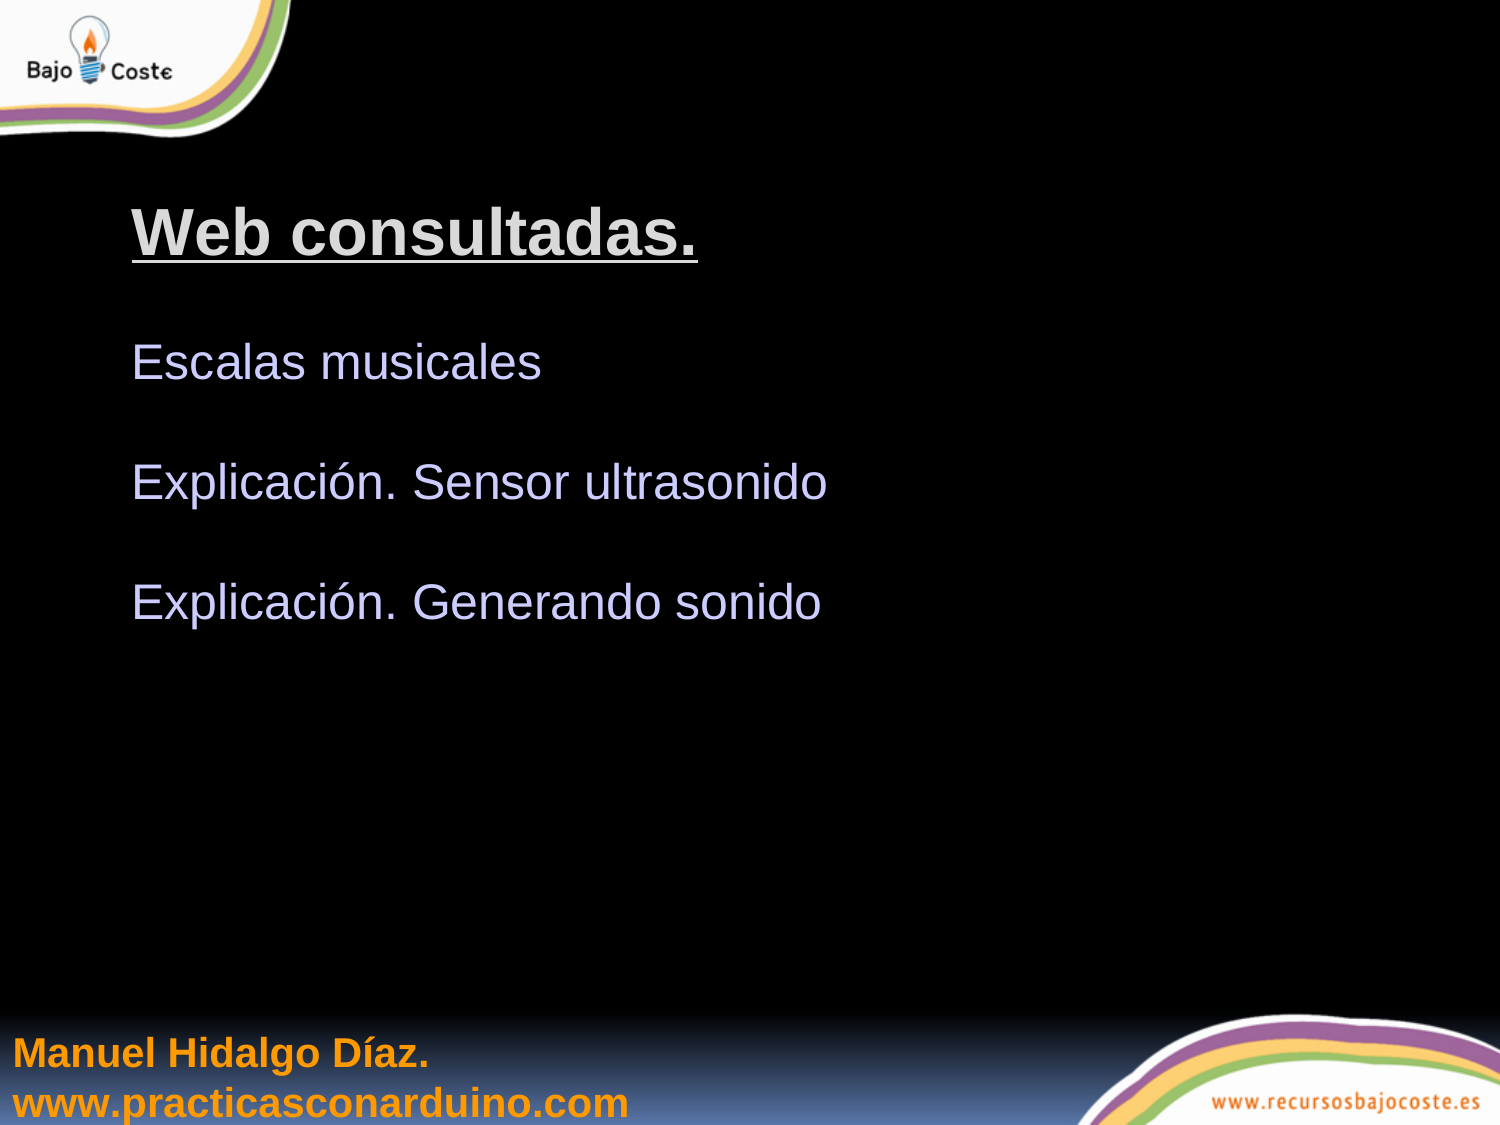

Web consultadas.
Escalas musicales
Explicación. Sensor ultrasonido
Explicación. Generando sonido
Manuel Hidalgo Díaz.
www.practicasconarduino.com